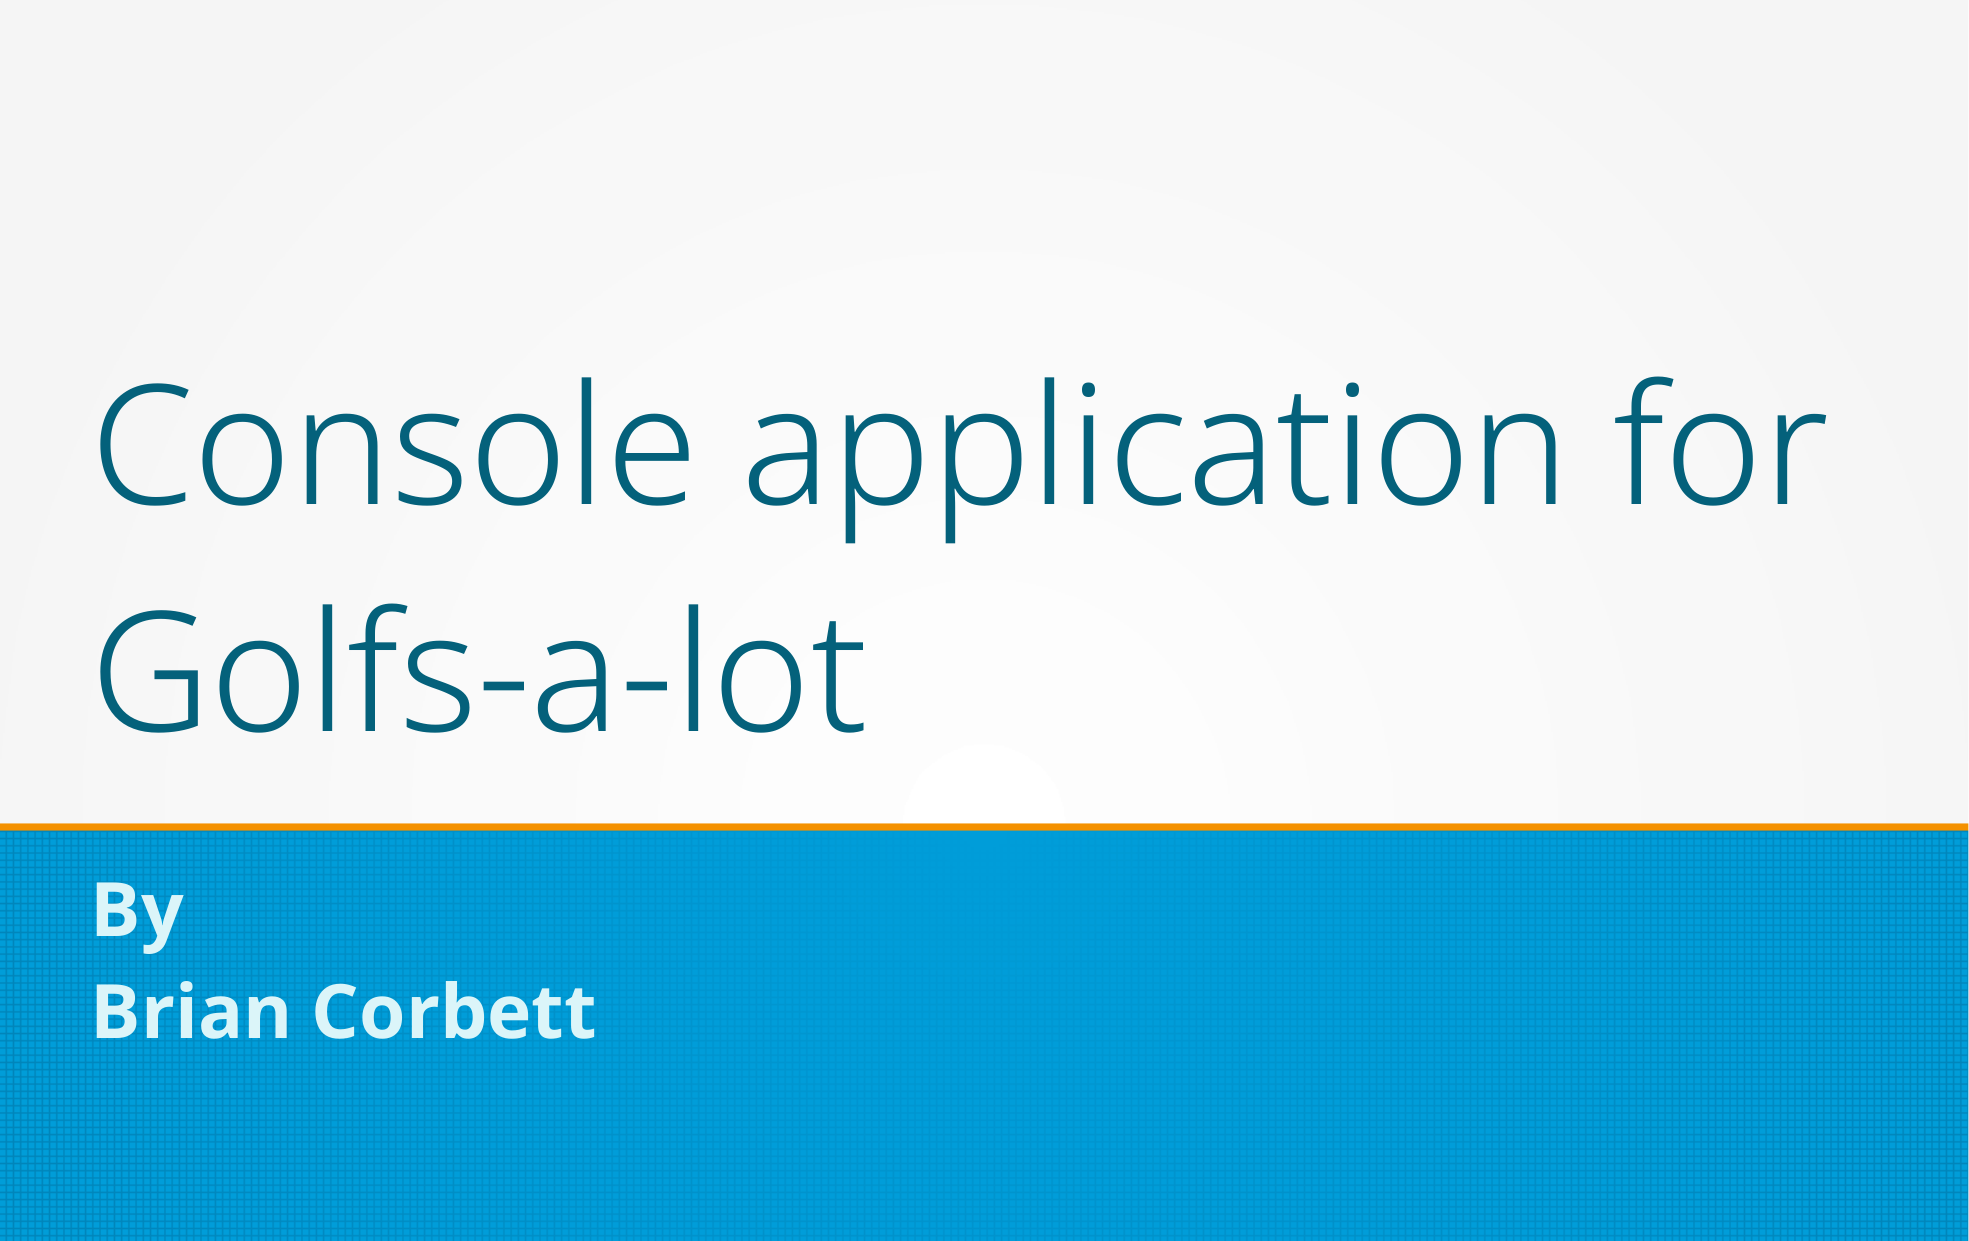

# Console application for Golfs-a-lot
By
Brian Corbett